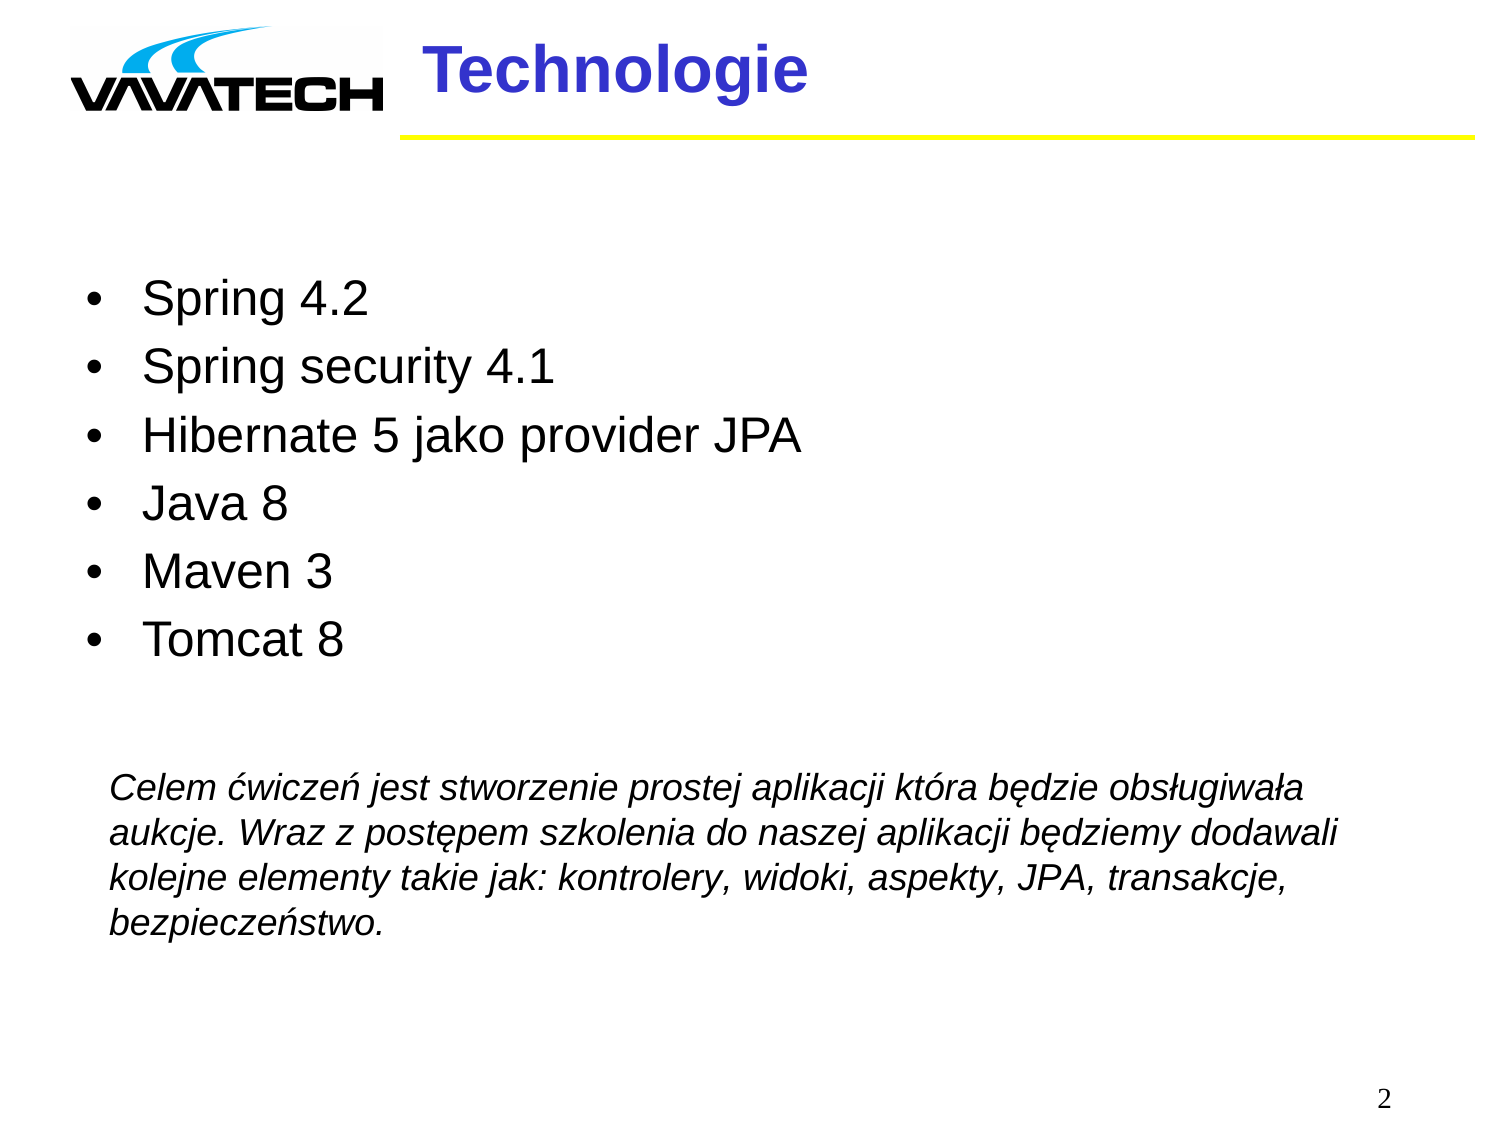

# Technologie
Spring 4.2
Spring security 4.1
Hibernate 5 jako provider JPA
Java 8
Maven 3
Tomcat 8
Celem ćwiczeń jest stworzenie prostej aplikacji która będzie obsługiwała aukcje. Wraz z postępem szkolenia do naszej aplikacji będziemy dodawali kolejne elementy takie jak: kontrolery, widoki, aspekty, JPA, transakcje, bezpieczeństwo.
2